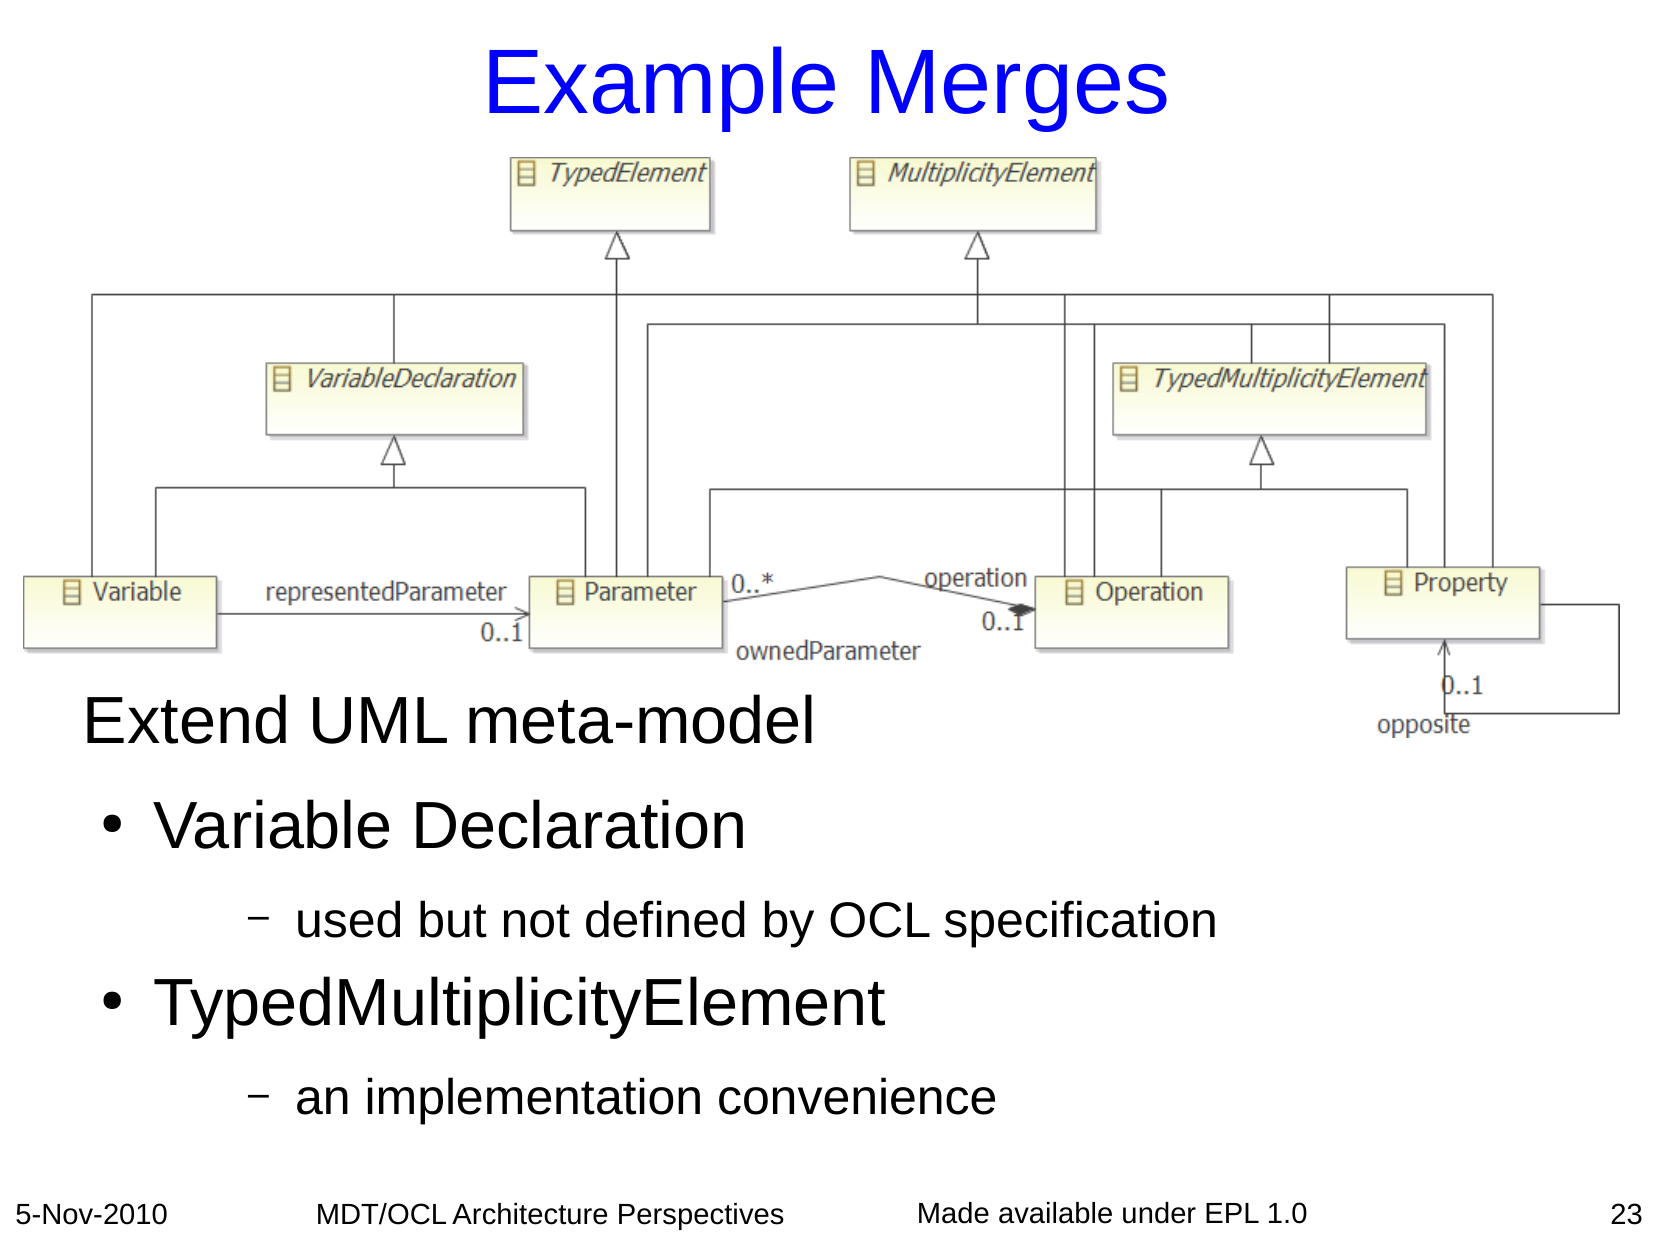

# Example Merges
Extend UML meta-model
Variable Declaration
used but not defined by OCL specification
TypedMultiplicityElement
an implementation convenience
5-Nov-2010
MDT/OCL Architecture Perspectives
23